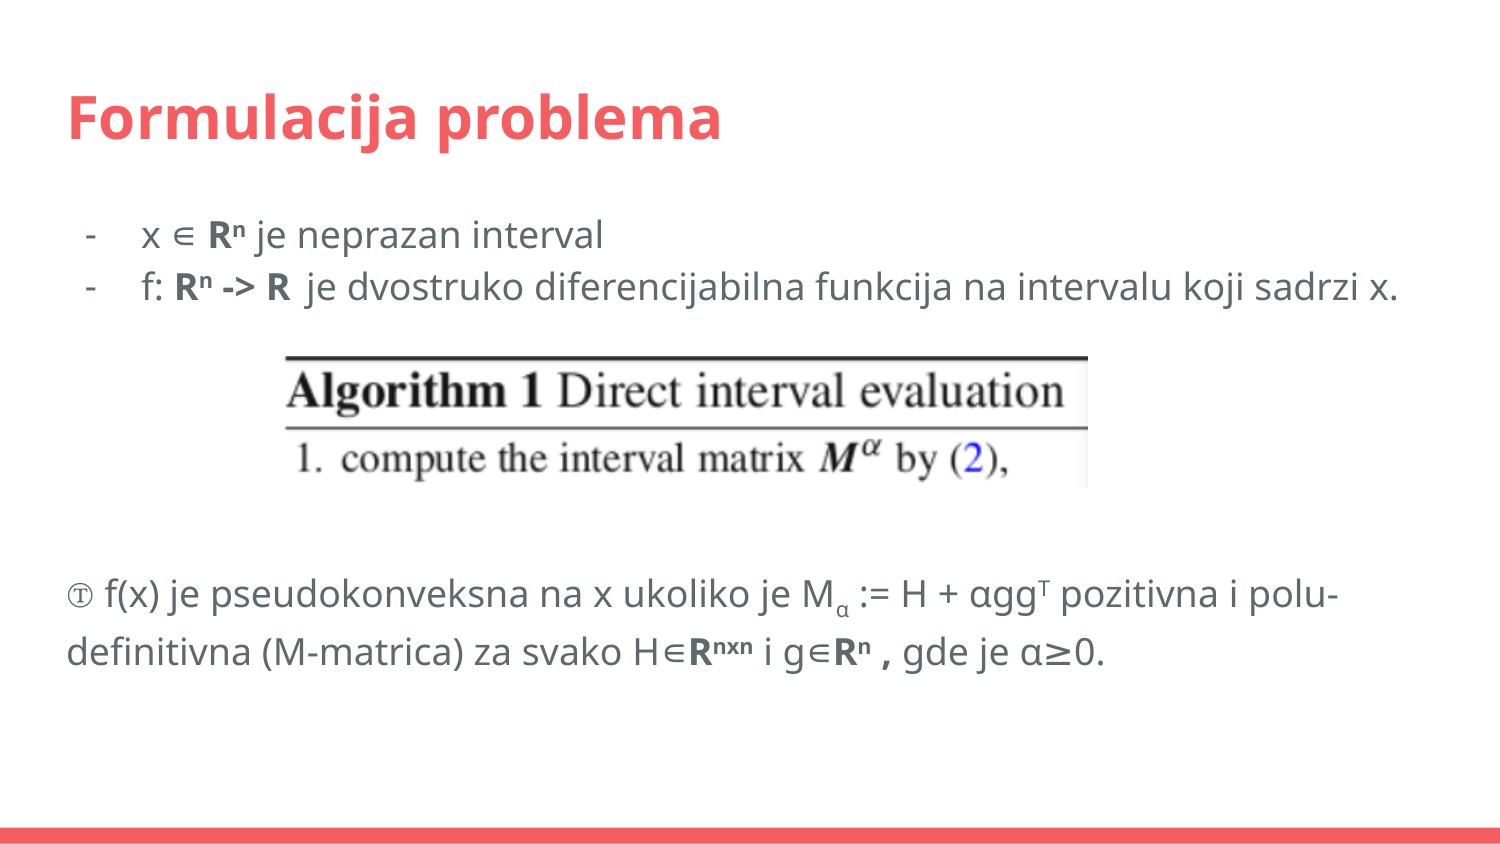

# Formulacija problema
x ∊ Rn je neprazan interval
f: Rn -> R je dvostruko diferencijabilna funkcija na intervalu koji sadrzi x.
Ⓣ f(x) je pseudokonveksna na x ukoliko je Mα := H + αggT pozitivna i polu-definitivna (M-matrica) za svako H∊Rnxn i g∊Rn , gde je α≥0.